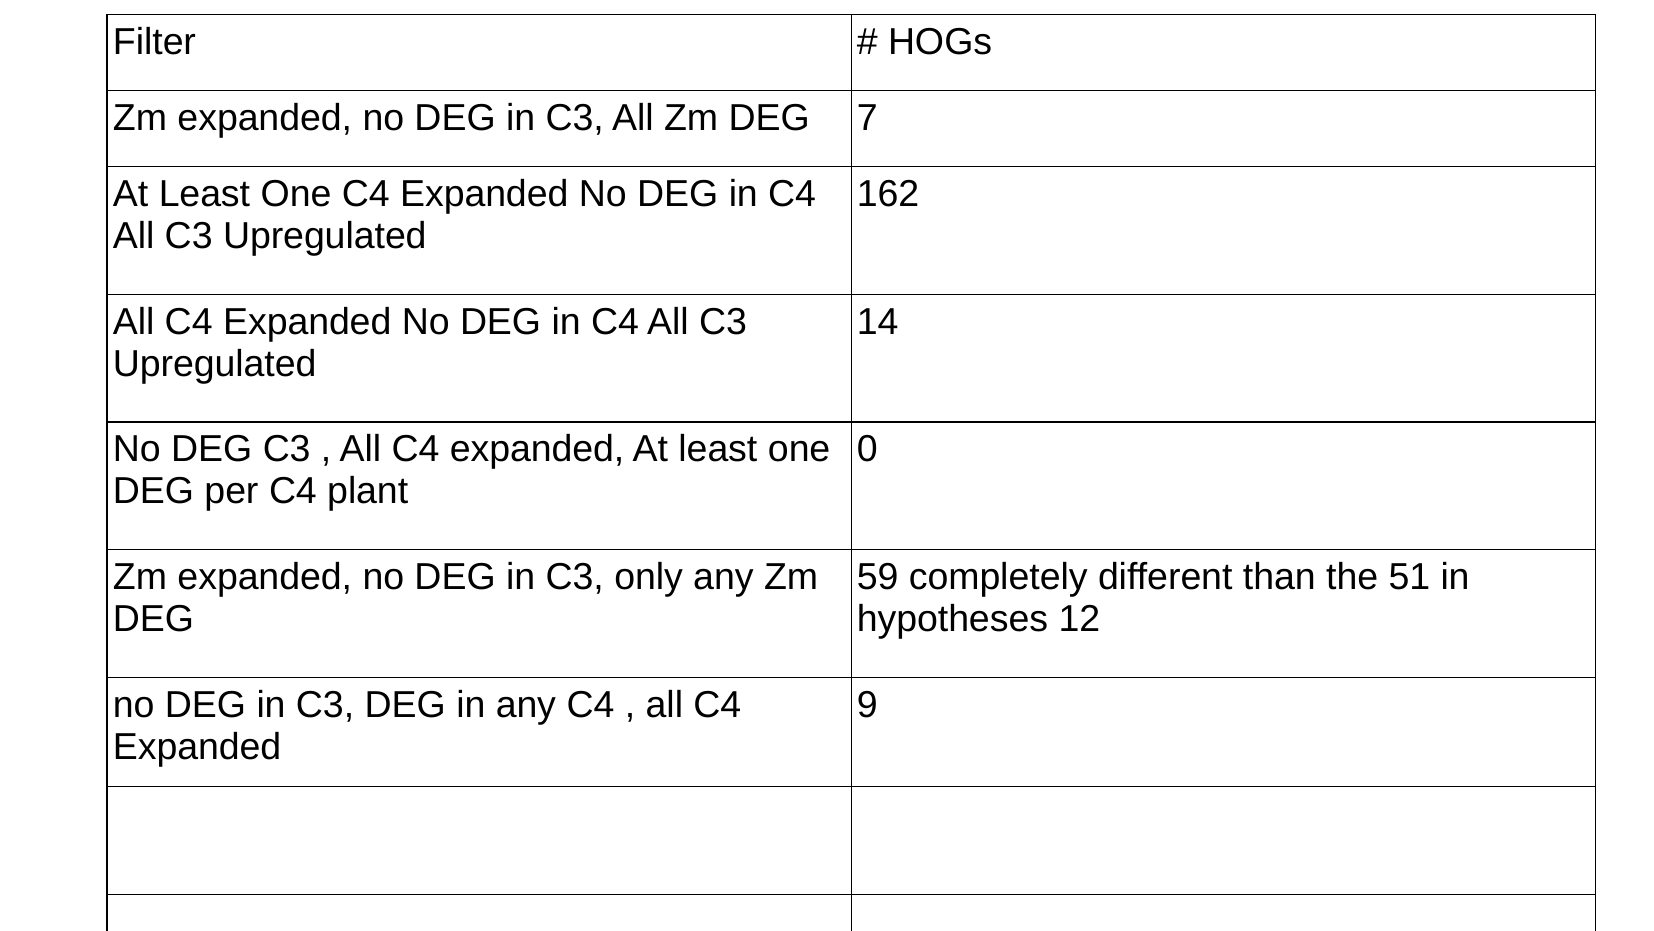

| Filter | # HOGs |
| --- | --- |
| Zm expanded, no DEG in C3, All Zm DEG | 7 |
| At Least One C4 Expanded No DEG in C4 All C3 Upregulated | 162 |
| All C4 Expanded No DEG in C4 All C3 Upregulated | 14 |
| No DEG C3 , All C4 expanded, At least one DEG per C4 plant | 0 |
| Zm expanded, no DEG in C3, only any Zm DEG | 59 completely different than the 51 in hypotheses 12 |
| no DEG in C3, DEG in any C4 , all C4 Expanded | 9 |
| | |
| | go term slim filter 1 go term out from enrichment For each species count HOGs where this species is expanded and make a upset |
| | |
| | |
| | |
| | |
| | |
| | |